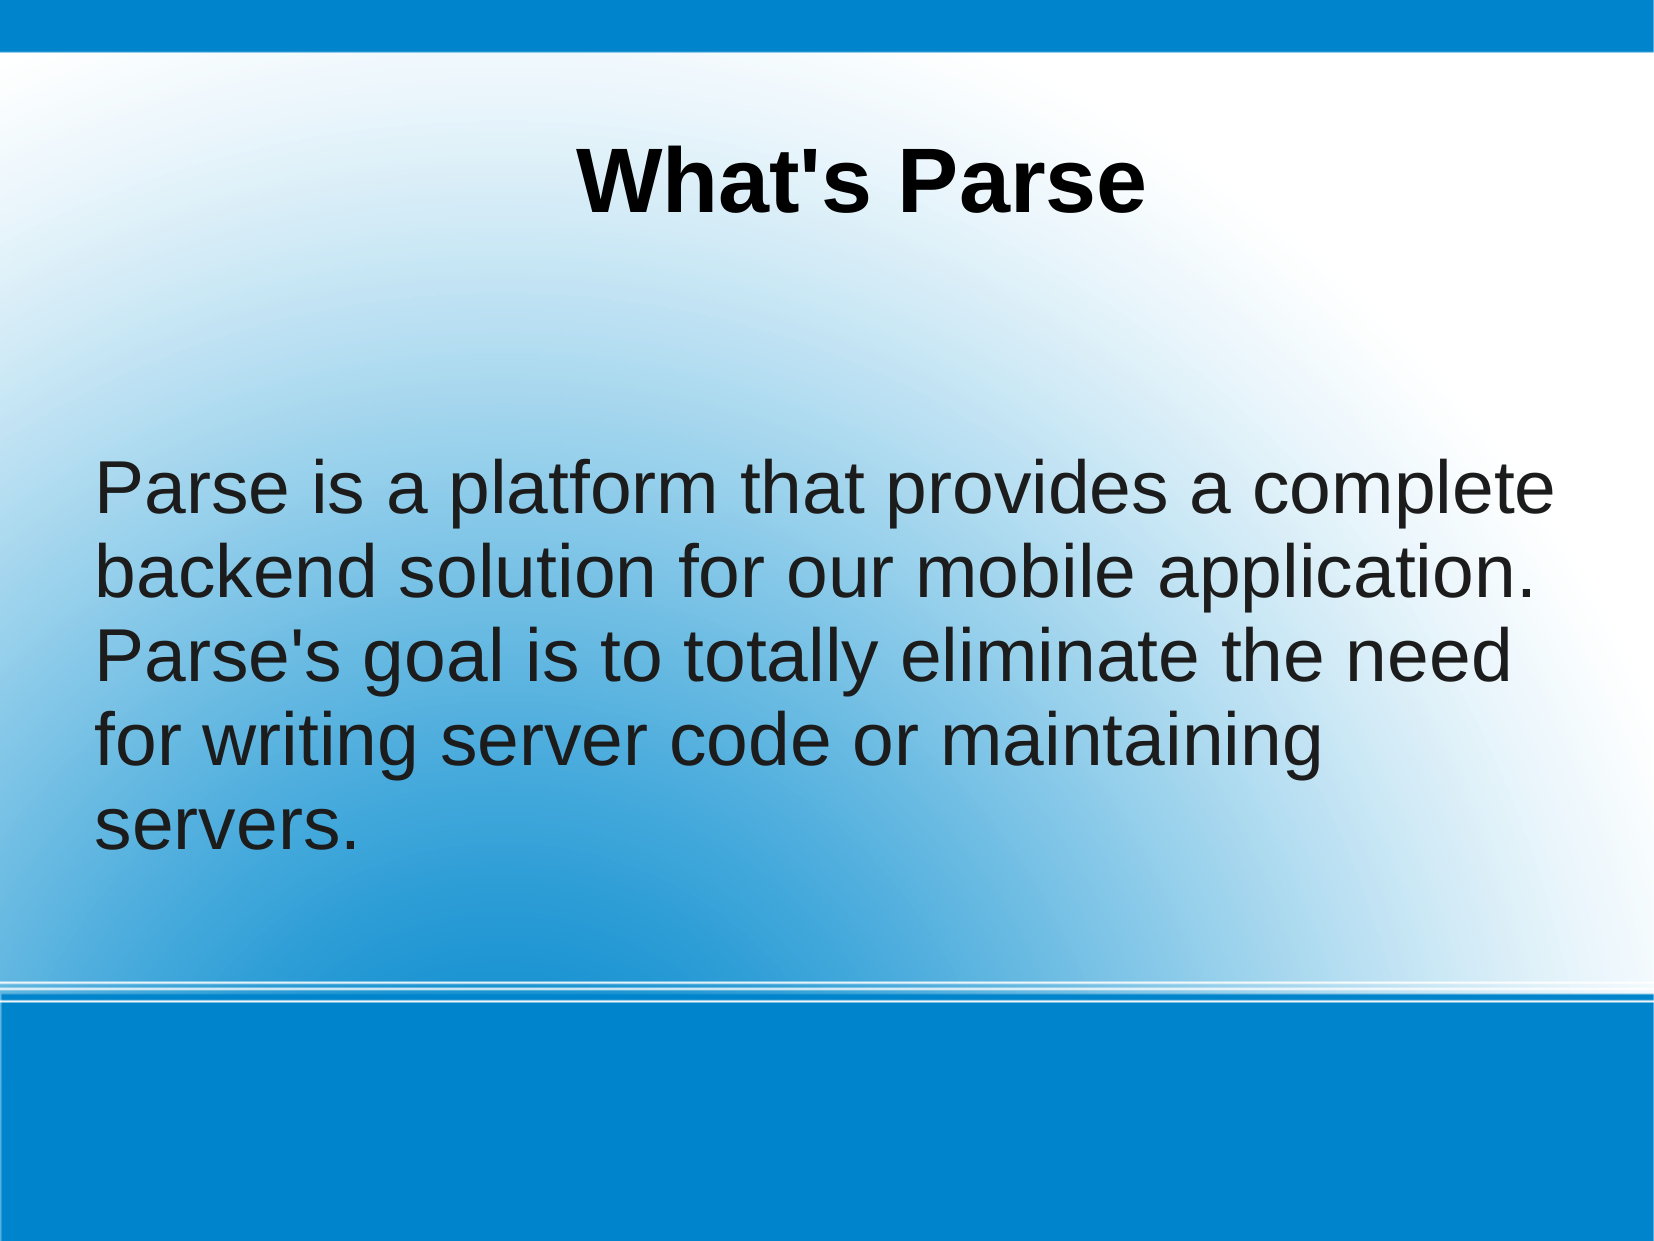

What's Parse
# Parse is a platform that provides a complete backend solution for our mobile application. Parse's goal is to totally eliminate the need for writing server code or maintaining servers.